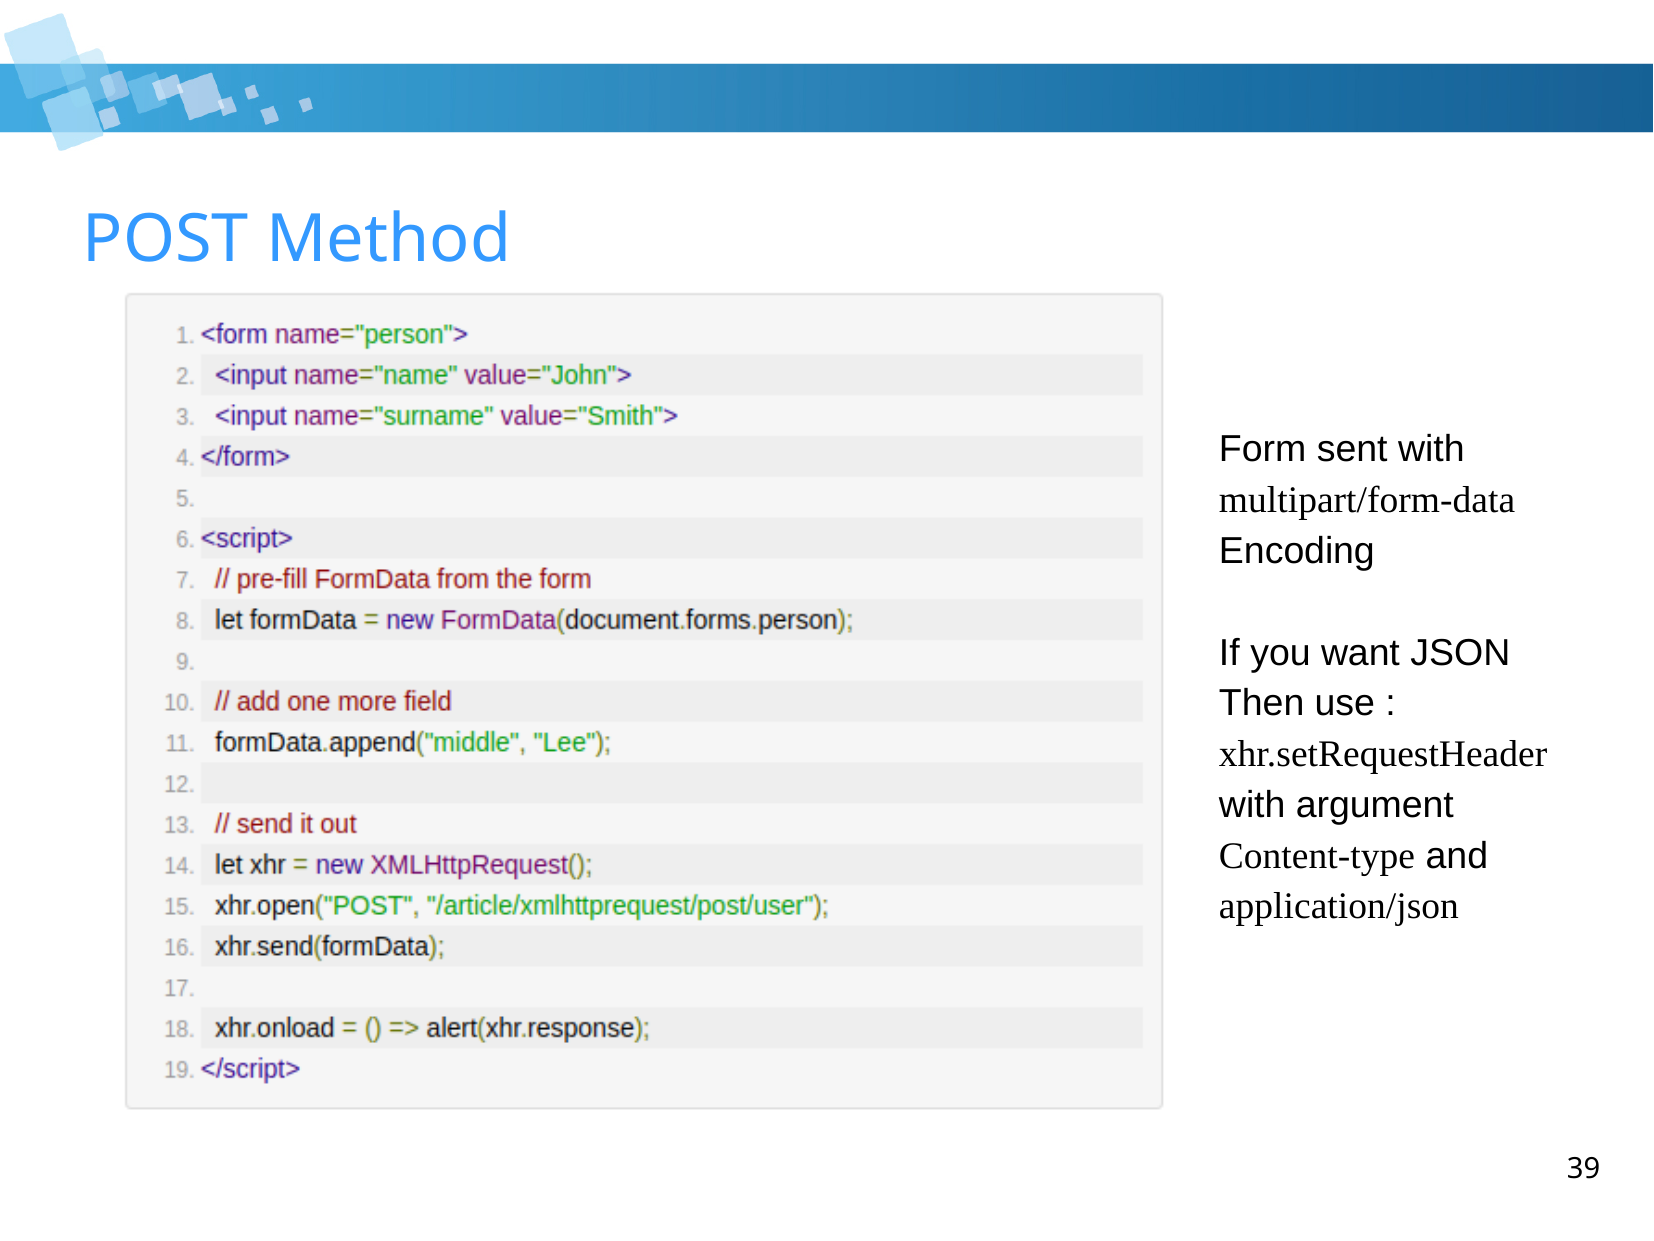

# POST Method
Form sent with
multipart/form-data
Encoding
If you want JSON
Then use :
xhr.setRequestHeader
with argument
Content-type and
application/json
39